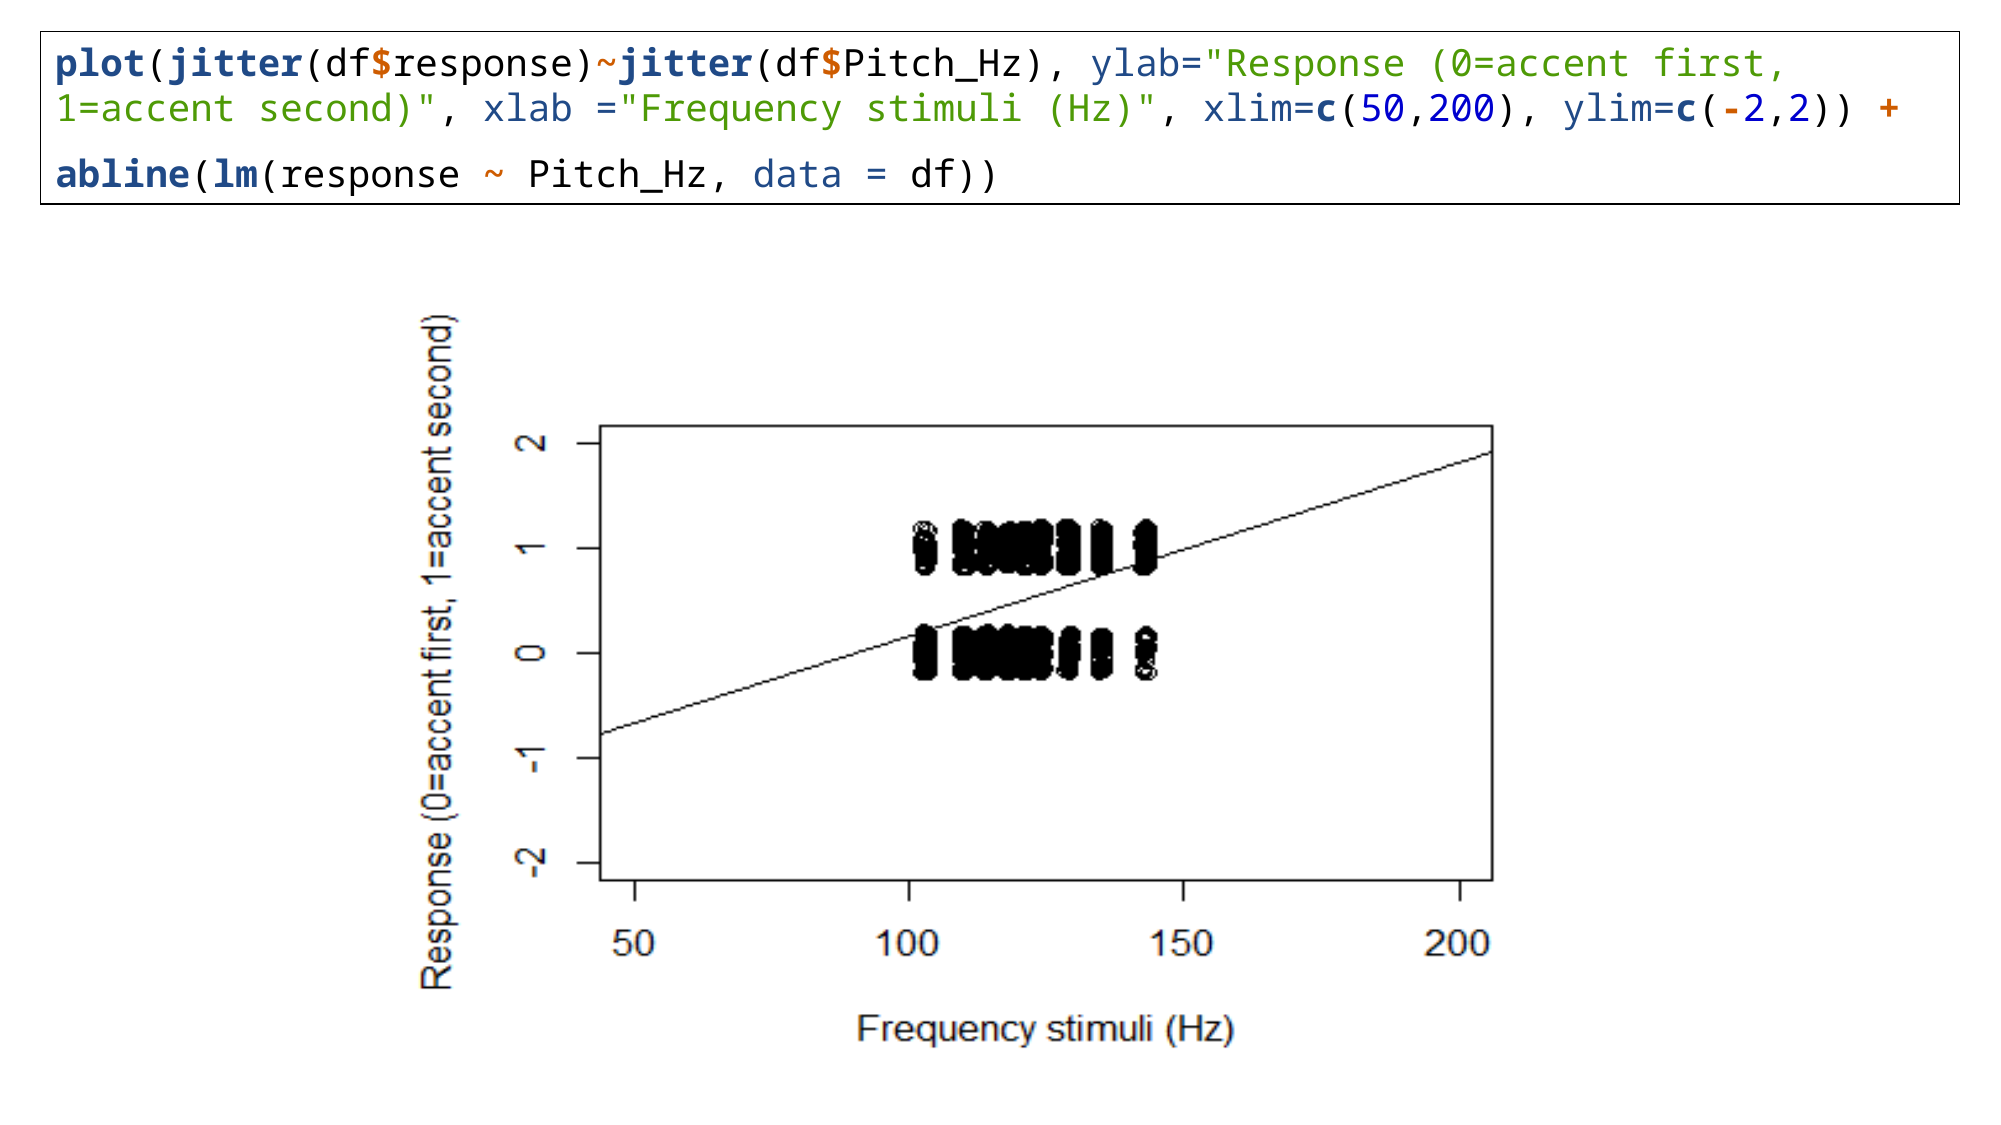

plot(jitter(df$response)~jitter(df$Pitch_Hz), ylab="Response (0=accent first, 1=accent second)", xlab ="Frequency stimuli (Hz)", xlim=c(50,200), ylim=c(-2,2)) +
abline(lm(response ~ Pitch_Hz, data = df))